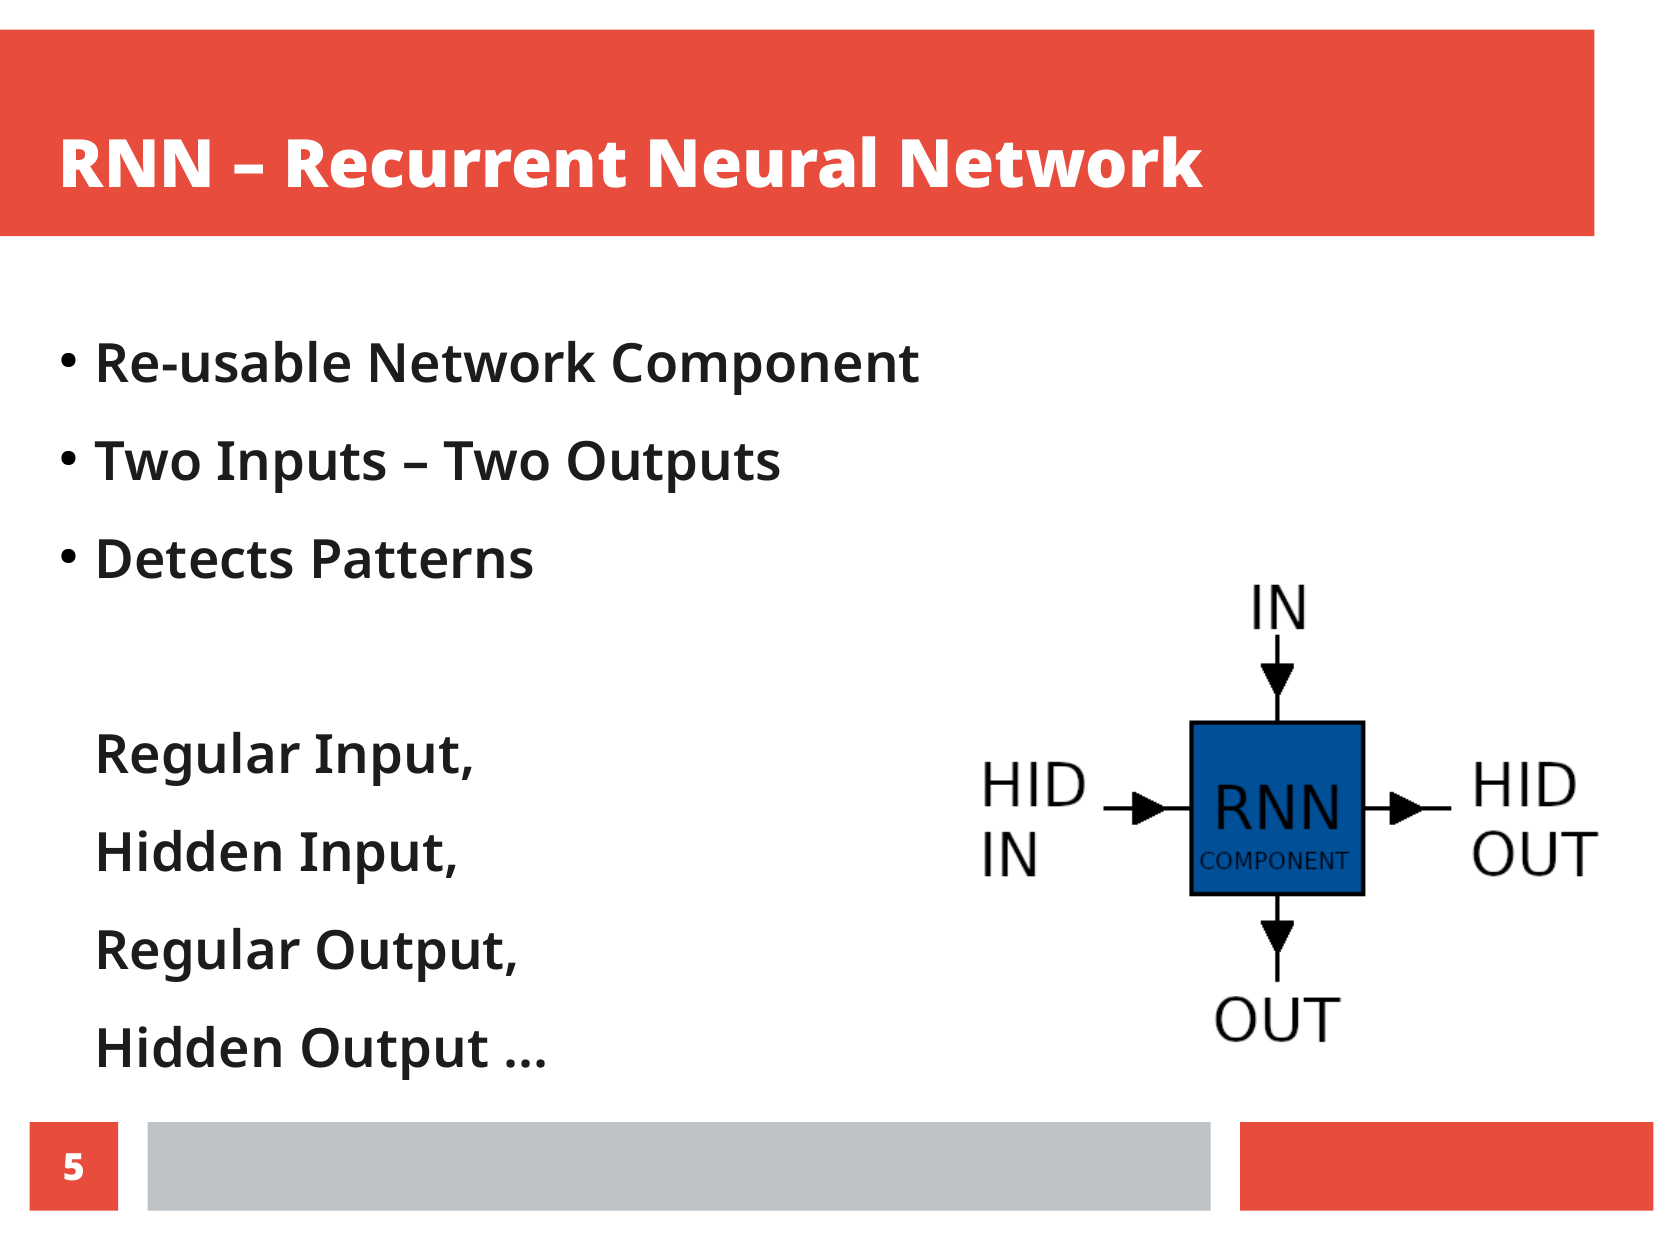

# RNN – Recurrent Neural Network
Re-usable Network Component
Two Inputs – Two Outputs
Detects Patterns
Regular Input,
Hidden Input,
Regular Output,
Hidden Output ...
5